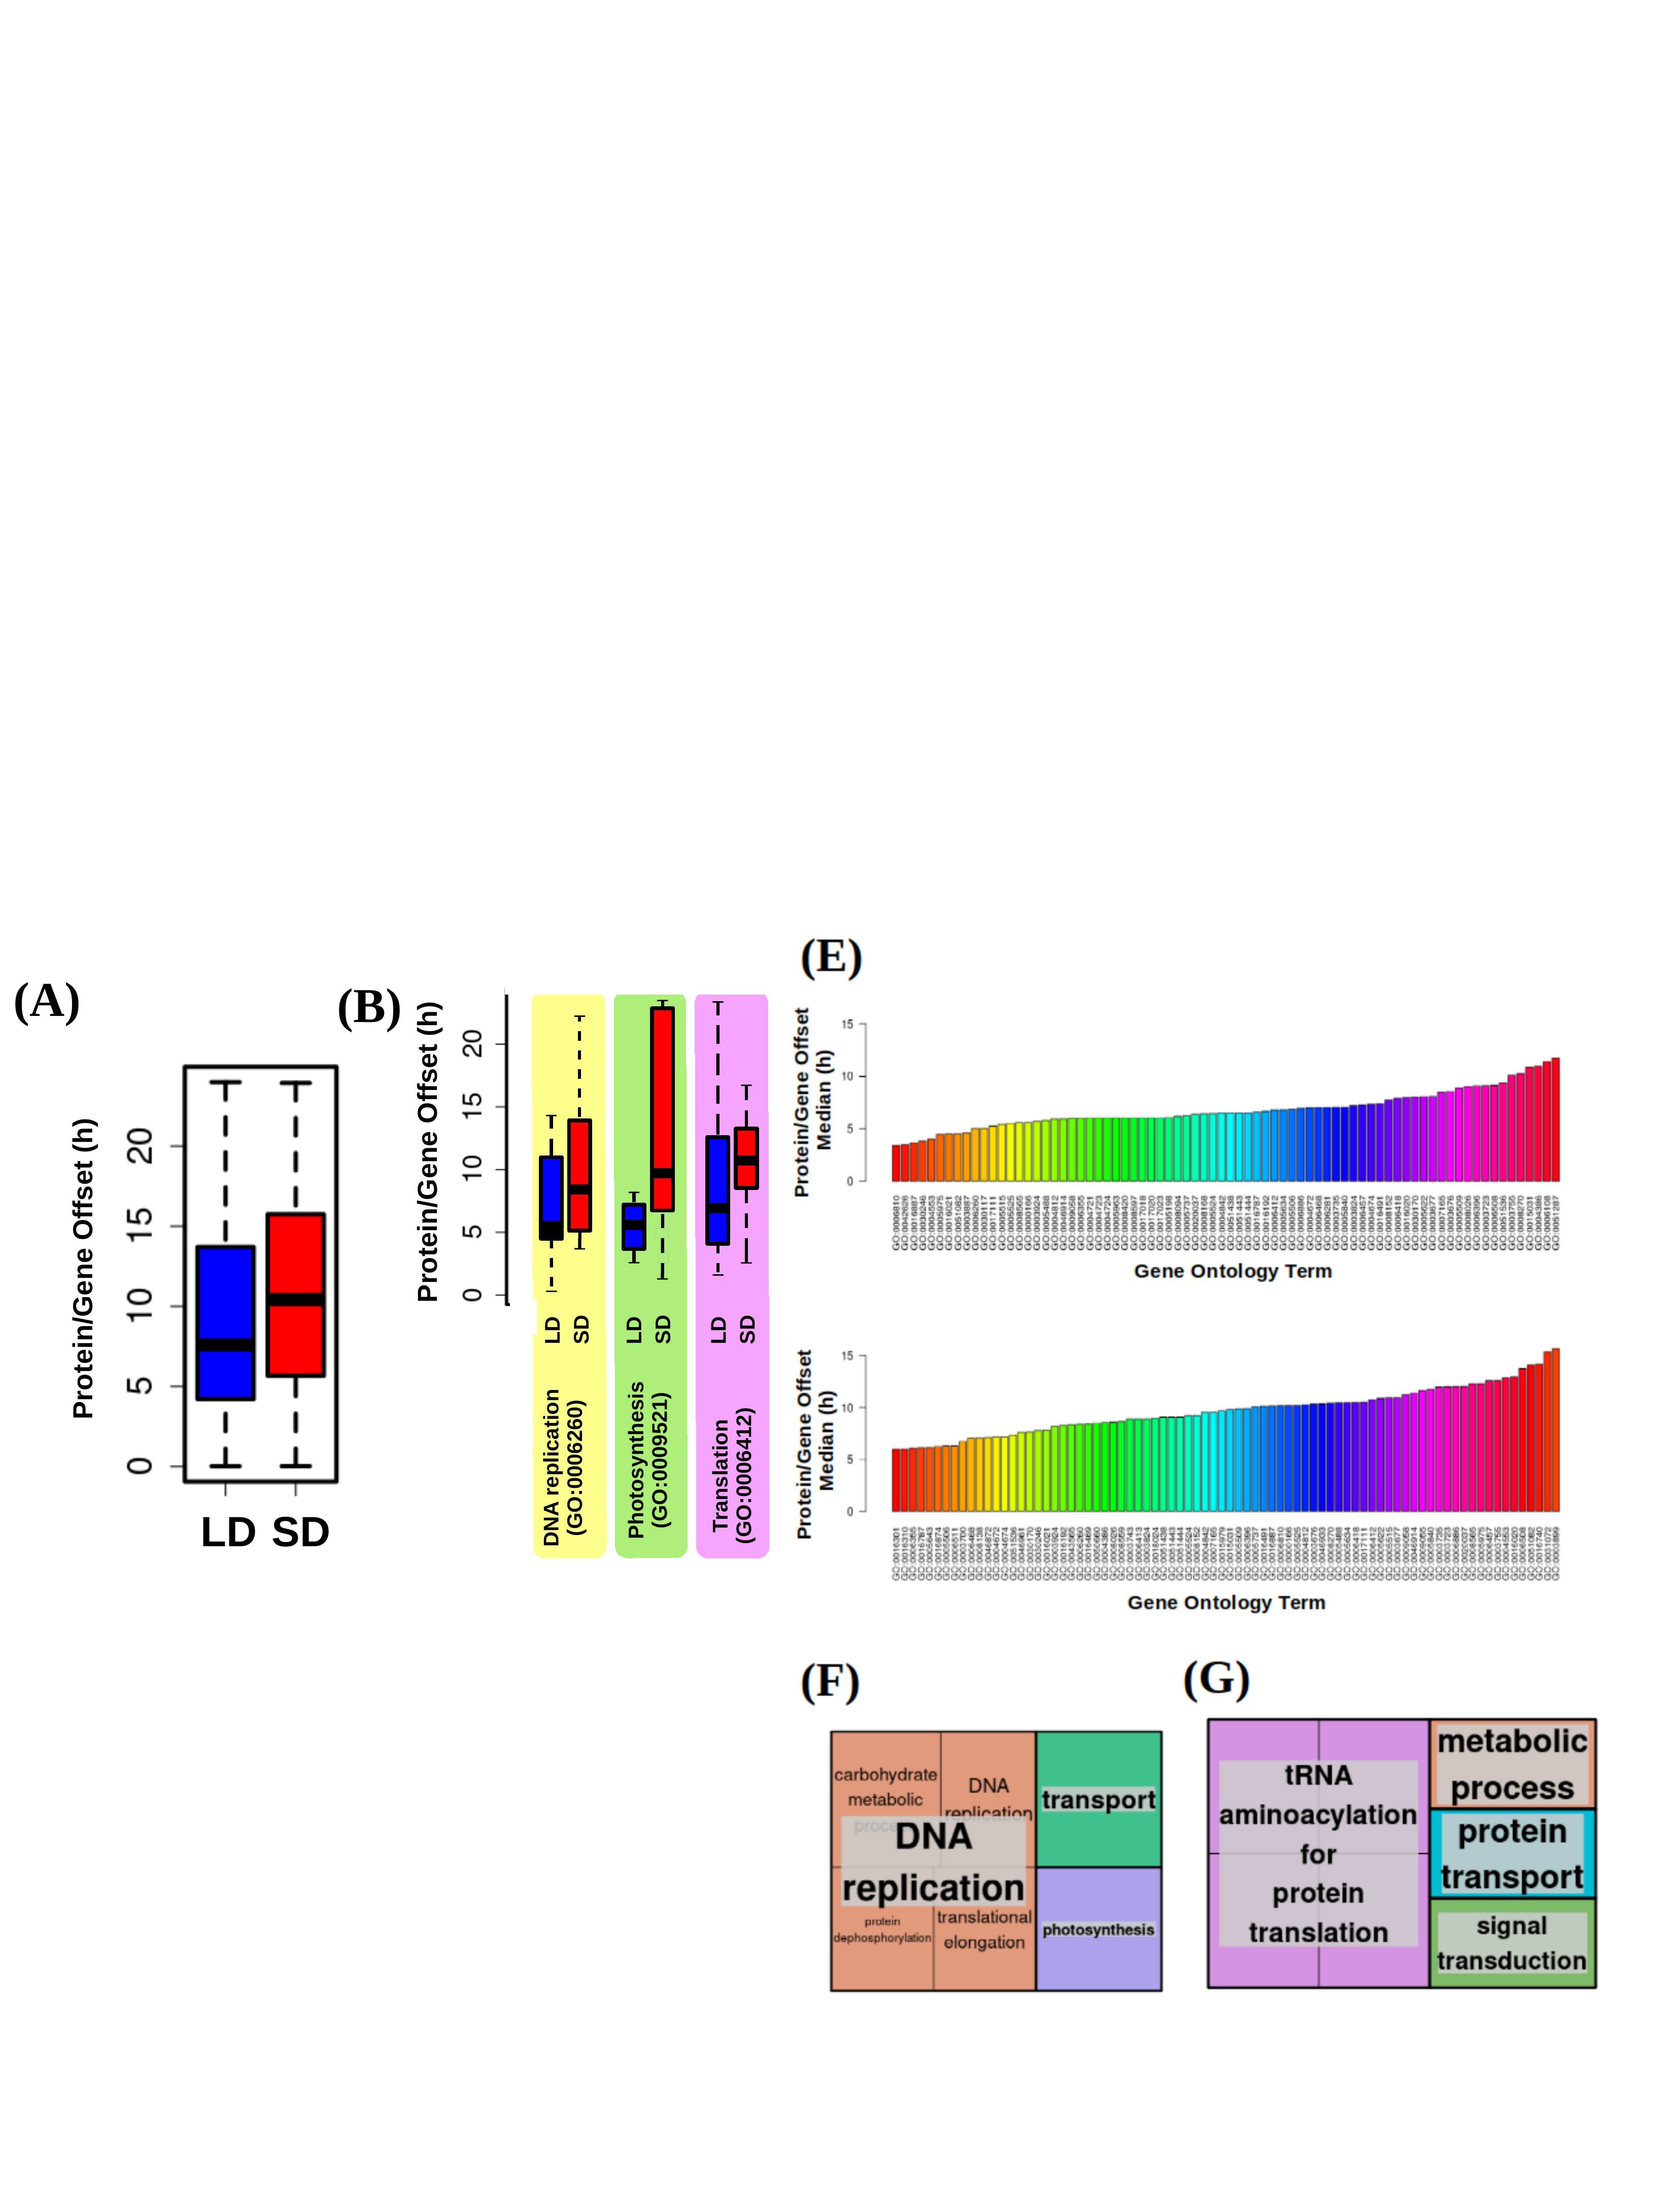

(A)
 (B)
Protein/Gene Offset (h)
Protein/Gene Offset (h)
SD
SD
SD
LD
LD
LD
 (C)
 (D)
Photosynthesis
(GO:0009521)
DNA replication
(GO:0006260)
Translation
(GO:0006412)
LD
SD
20
20
15
15
Protein/Gene Offset (h)
Protein/Gene Offset (h)
10
10
5
5
0
0
ZT12
ZT16
ZT20
ZT12
ZT16
ZT20
ZT0
ZT0
ZT4
ZT4
ZT8
ZT8
Gene Phase
Gene Phase